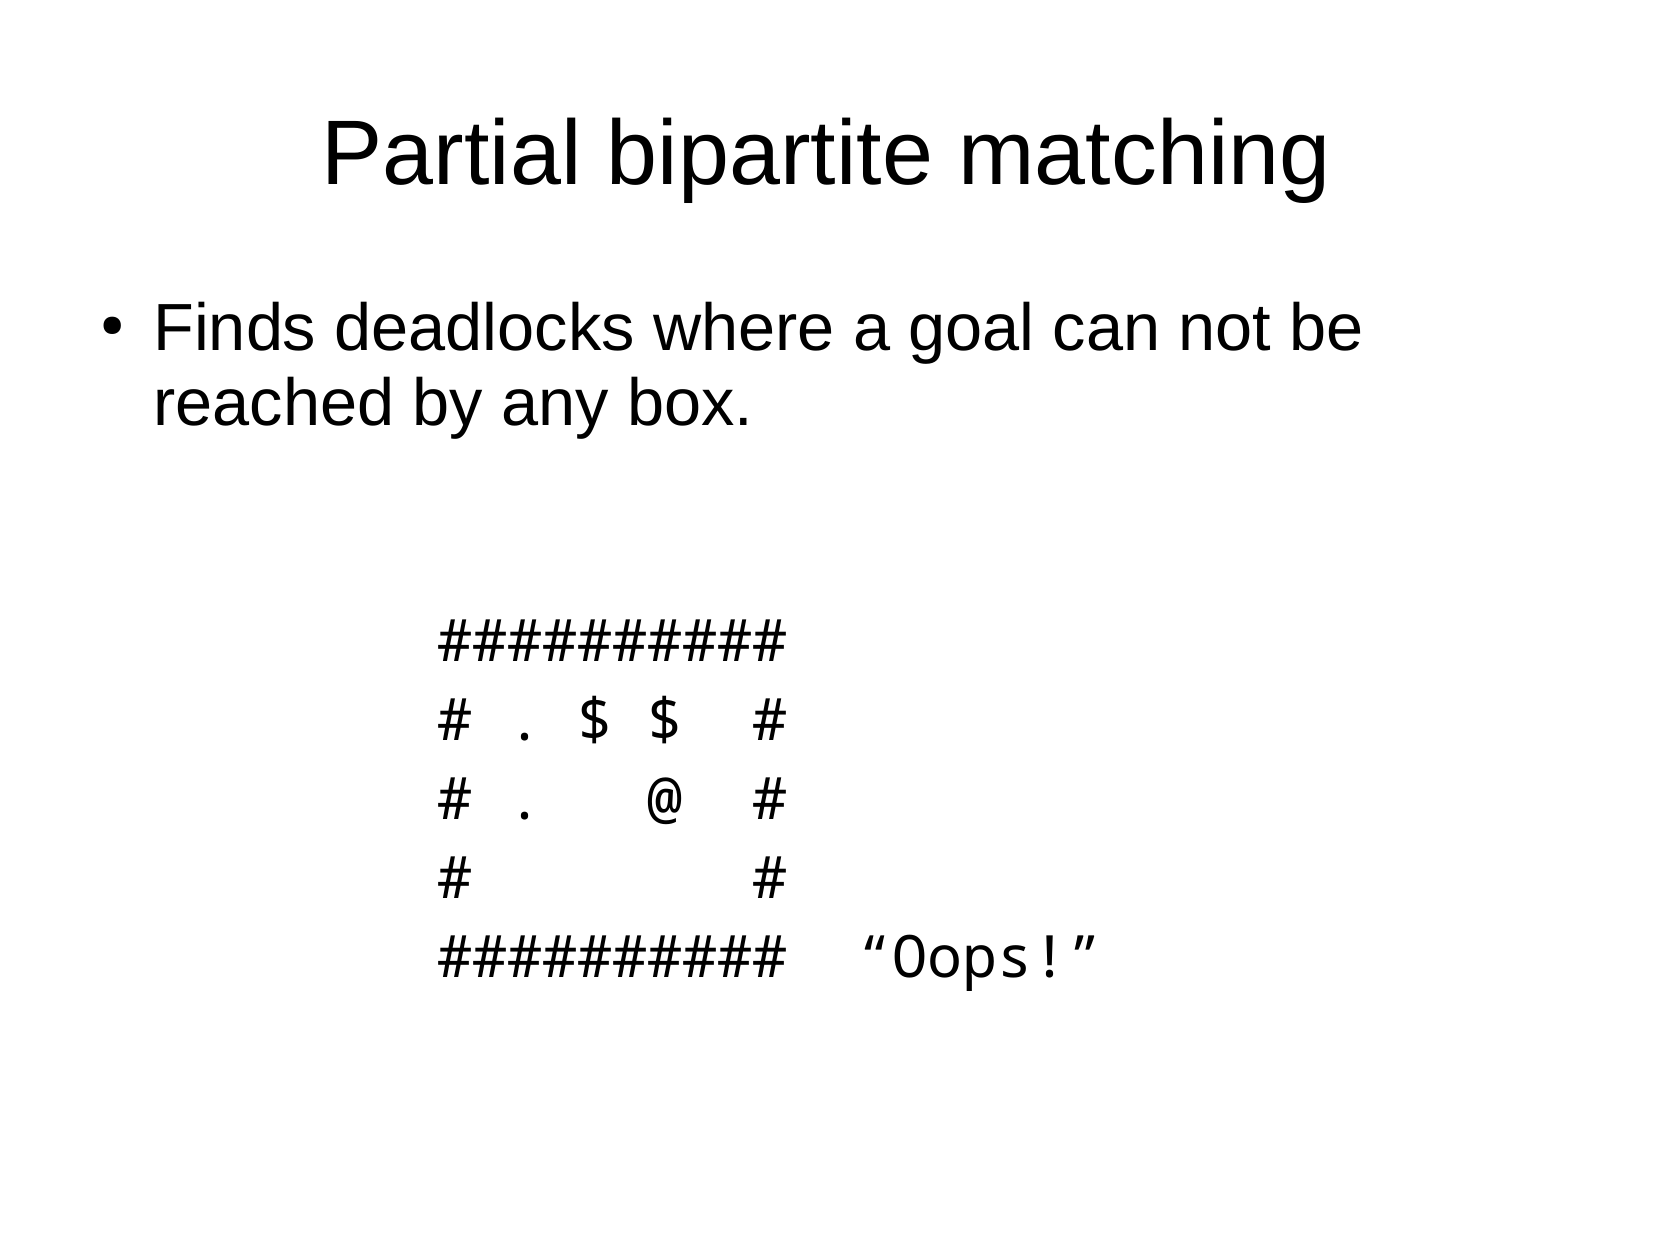

# Partial bipartite matching
Finds deadlocks where a goal can not be reached by any box.
##########
# . $ $ #
# . @ #
# #
########## “Oops!”